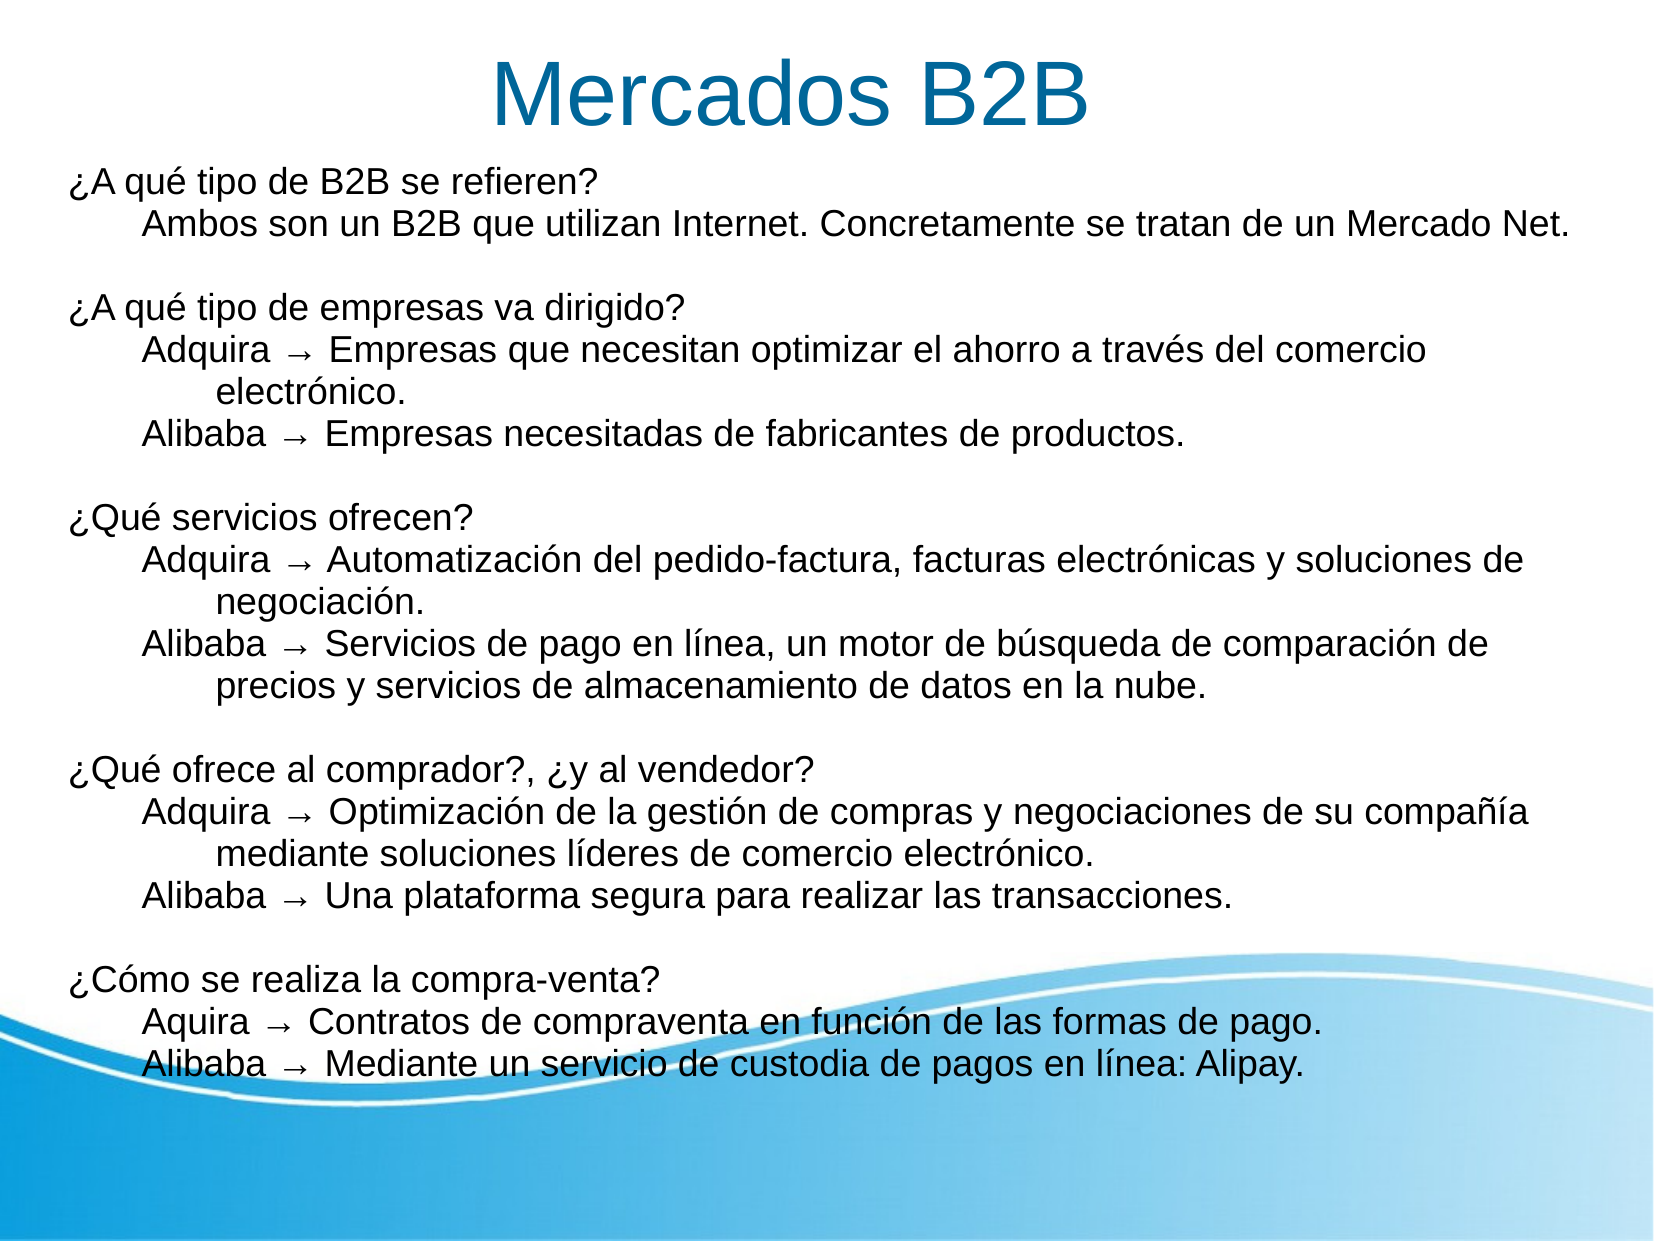

# Mercados B2B
¿A qué tipo de B2B se refieren?
	Ambos son un B2B que utilizan Internet. Concretamente se tratan de un Mercado Net.
¿A qué tipo de empresas va dirigido?
	Adquira → Empresas que necesitan optimizar el ahorro a través del comercio 				electrónico.
	Alibaba → Empresas necesitadas de fabricantes de productos.
¿Qué servicios ofrecen?
 	Adquira → Automatización del pedido-factura, facturas electrónicas y soluciones de 			negociación.
	Alibaba → Servicios de pago en línea, un motor de búsqueda de comparación de 			precios y servicios de almacenamiento de datos en la nube.
¿Qué ofrece al comprador?, ¿y al vendedor?
	Adquira → Optimización de la gestión de compras y negociaciones de su compañía 			mediante soluciones líderes de comercio electrónico.
	Alibaba → Una plataforma segura para realizar las transacciones.
¿Cómo se realiza la compra-venta?
	Aquira → Contratos de compraventa en función de las formas de pago.
	Alibaba → Mediante un servicio de custodia de pagos en línea: Alipay.